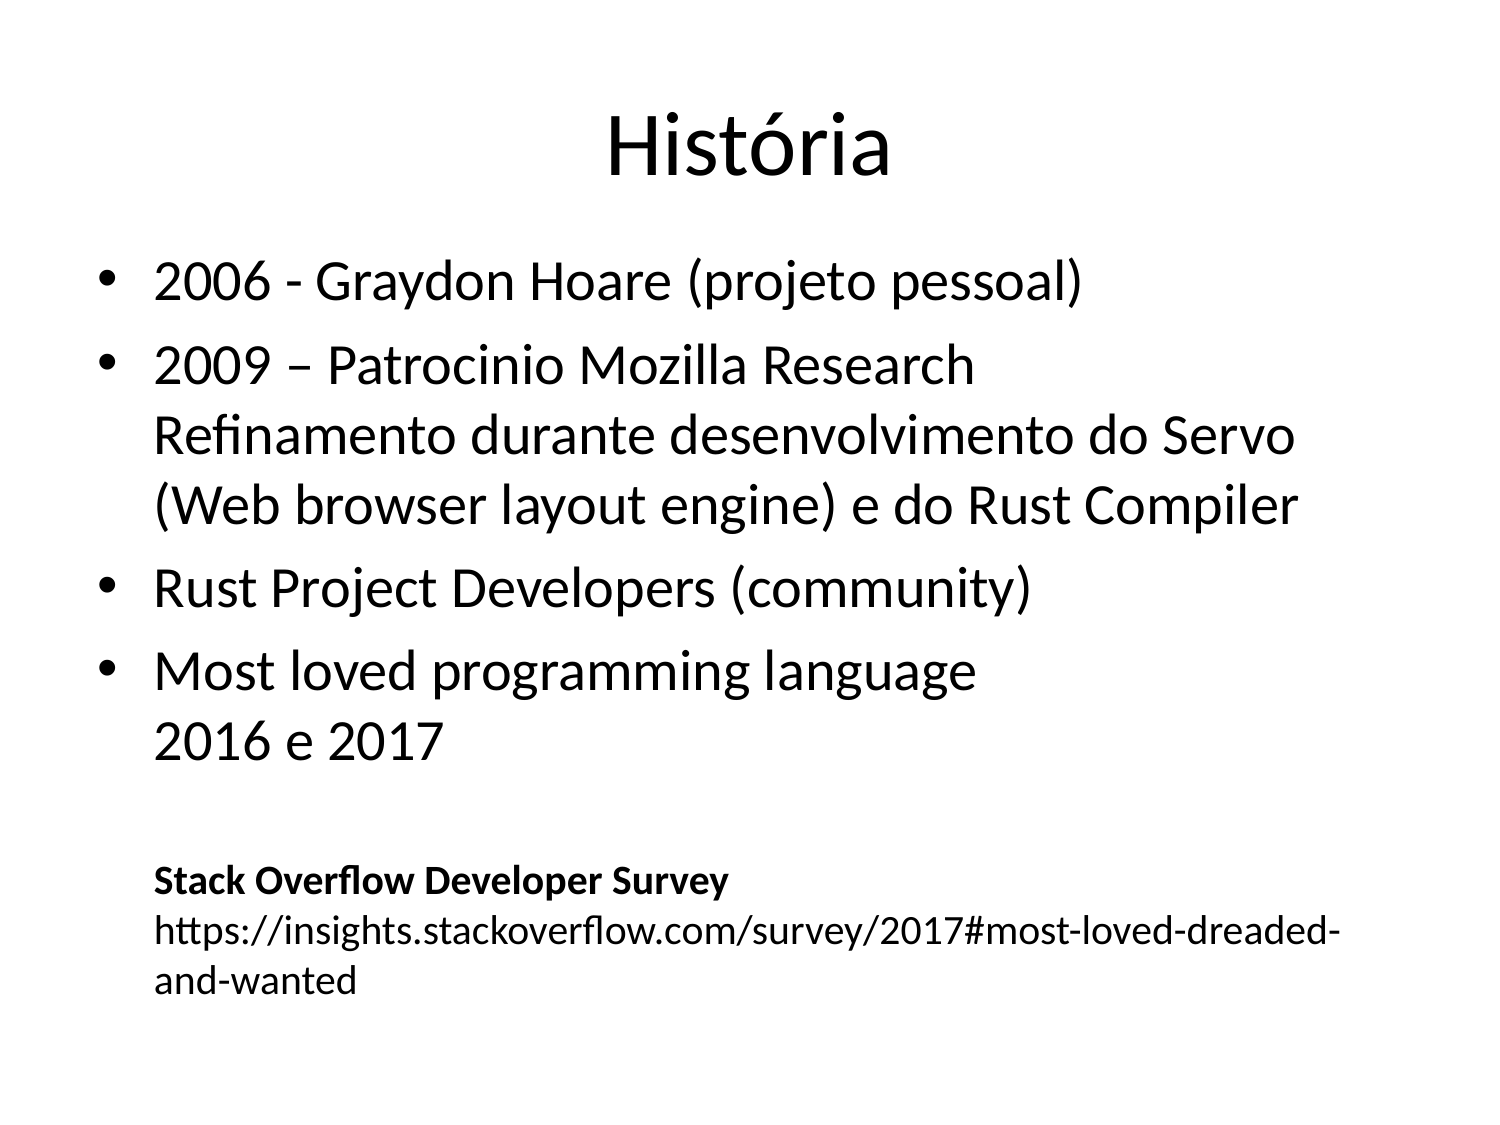

# História
2006 - Graydon Hoare (projeto pessoal)
2009 – Patrocinio Mozilla Research
Refinamento durante desenvolvimento do Servo (Web browser layout engine) e do Rust Compiler
Rust Project Developers (community)
Most loved programming language
2016 e 2017
Stack Overflow Developer Survey
https://insights.stackoverflow.com/survey/2017#most-loved-dreaded-and-wanted